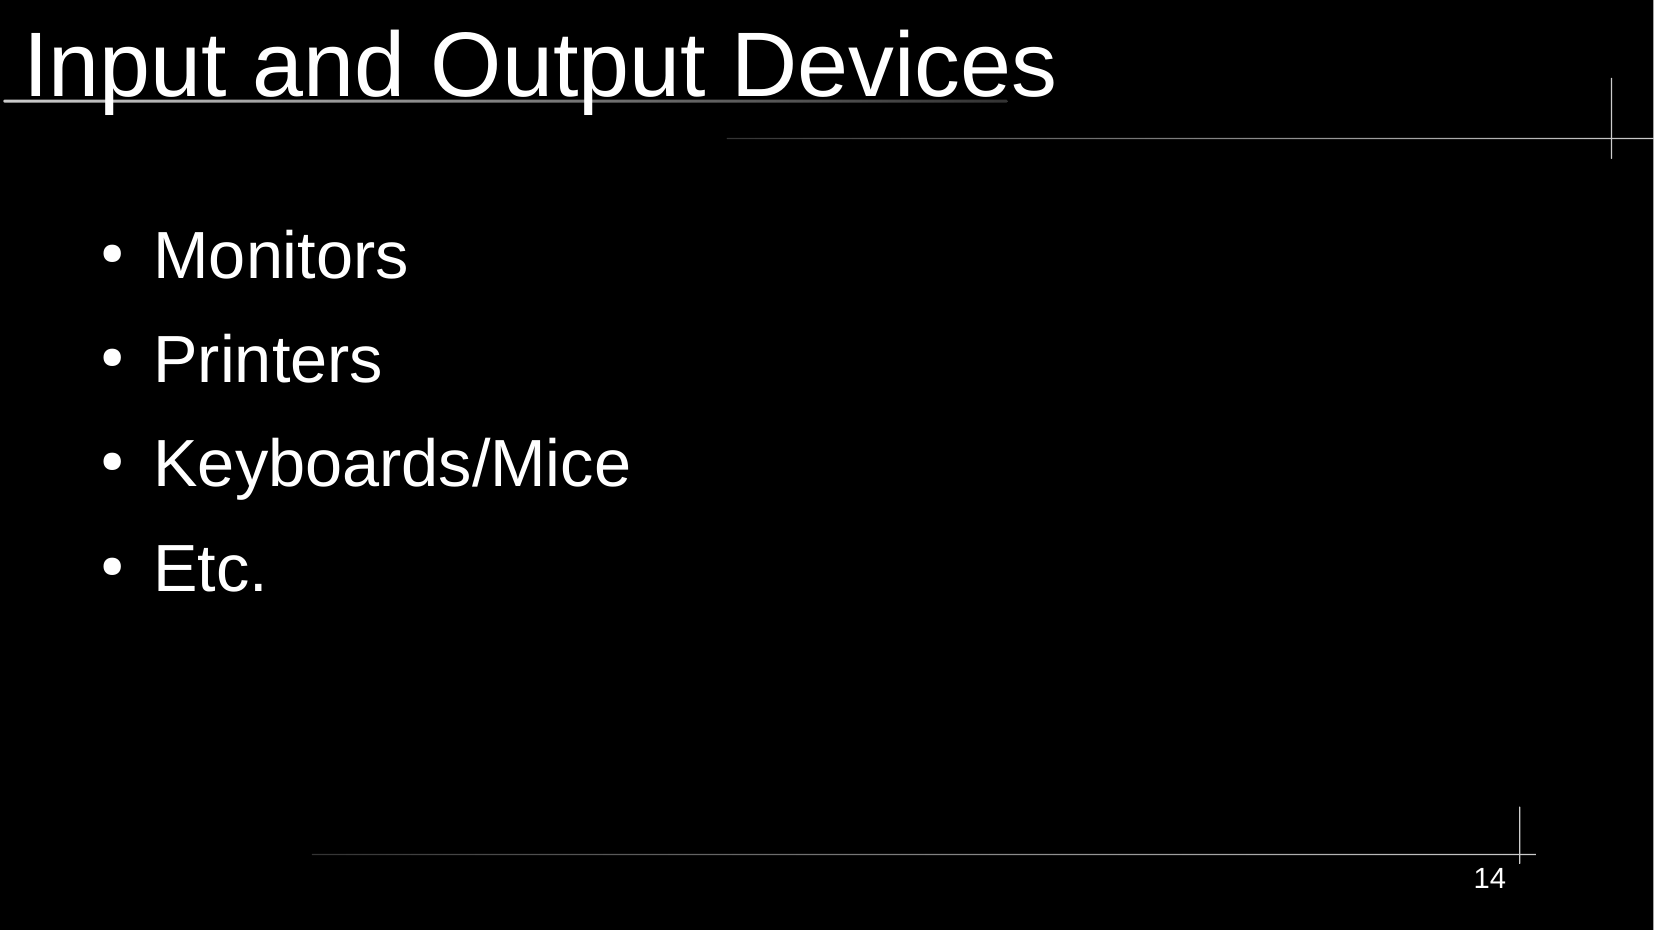

# Input and Output Devices
Monitors
Printers
Keyboards/Mice
Etc.
14